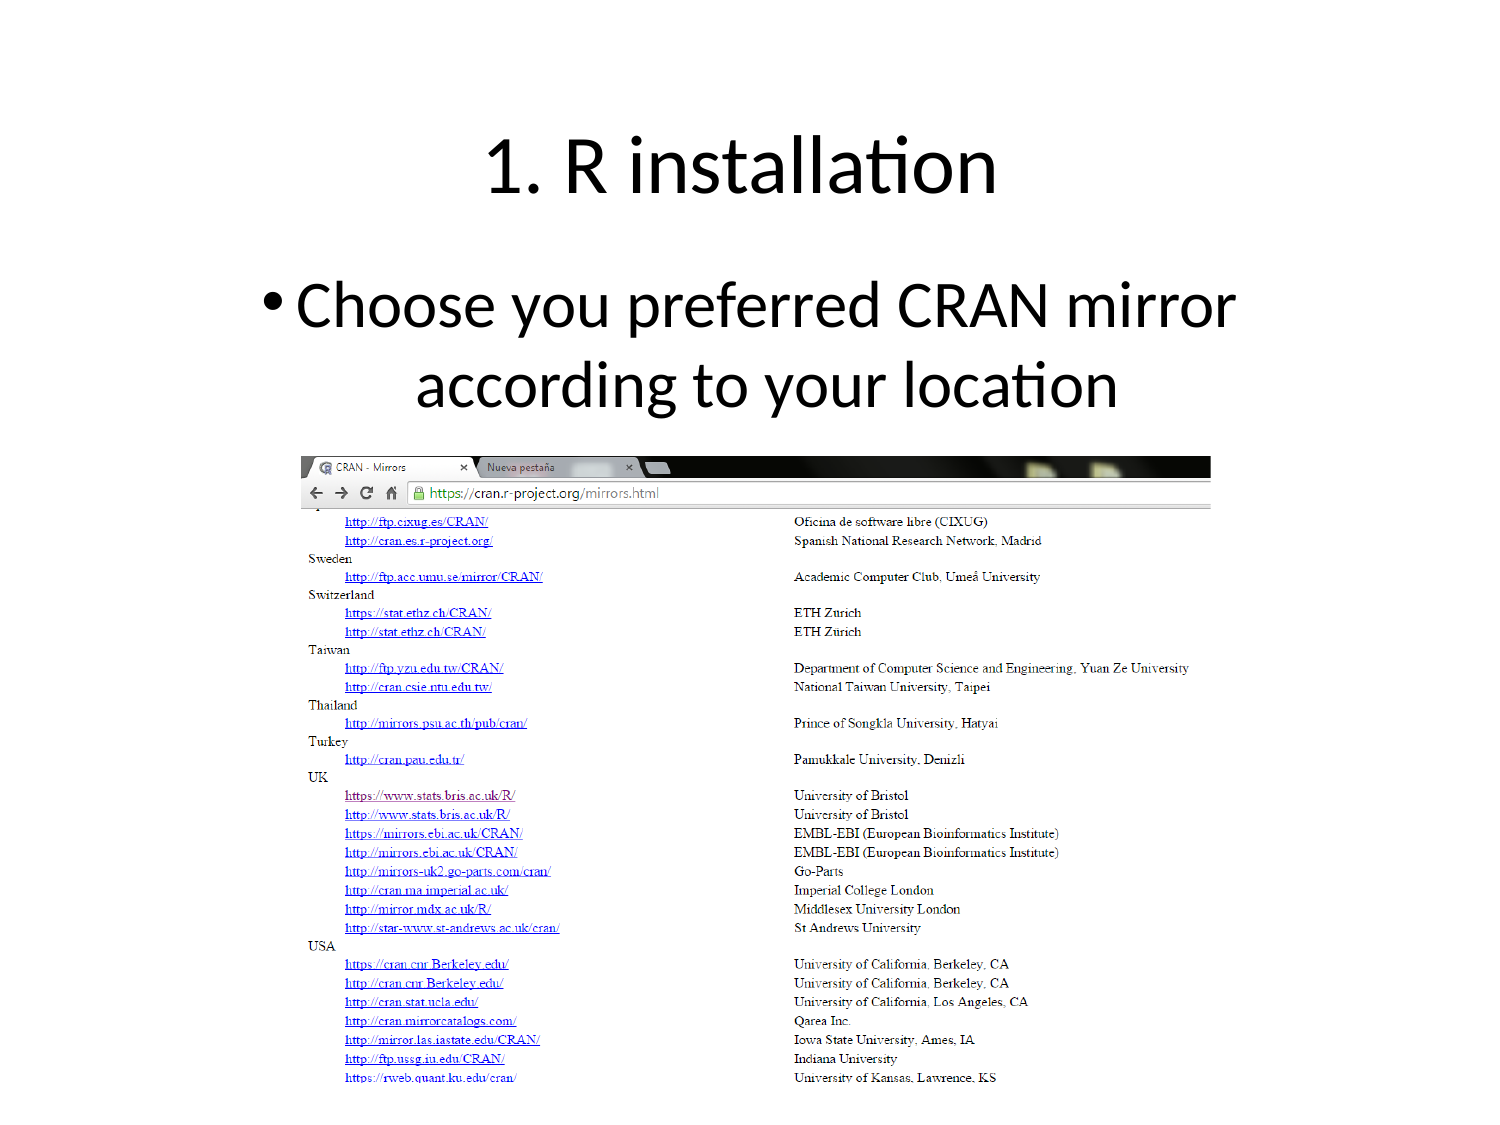

1. R installation
# Choose you preferred CRAN mirror according to your location